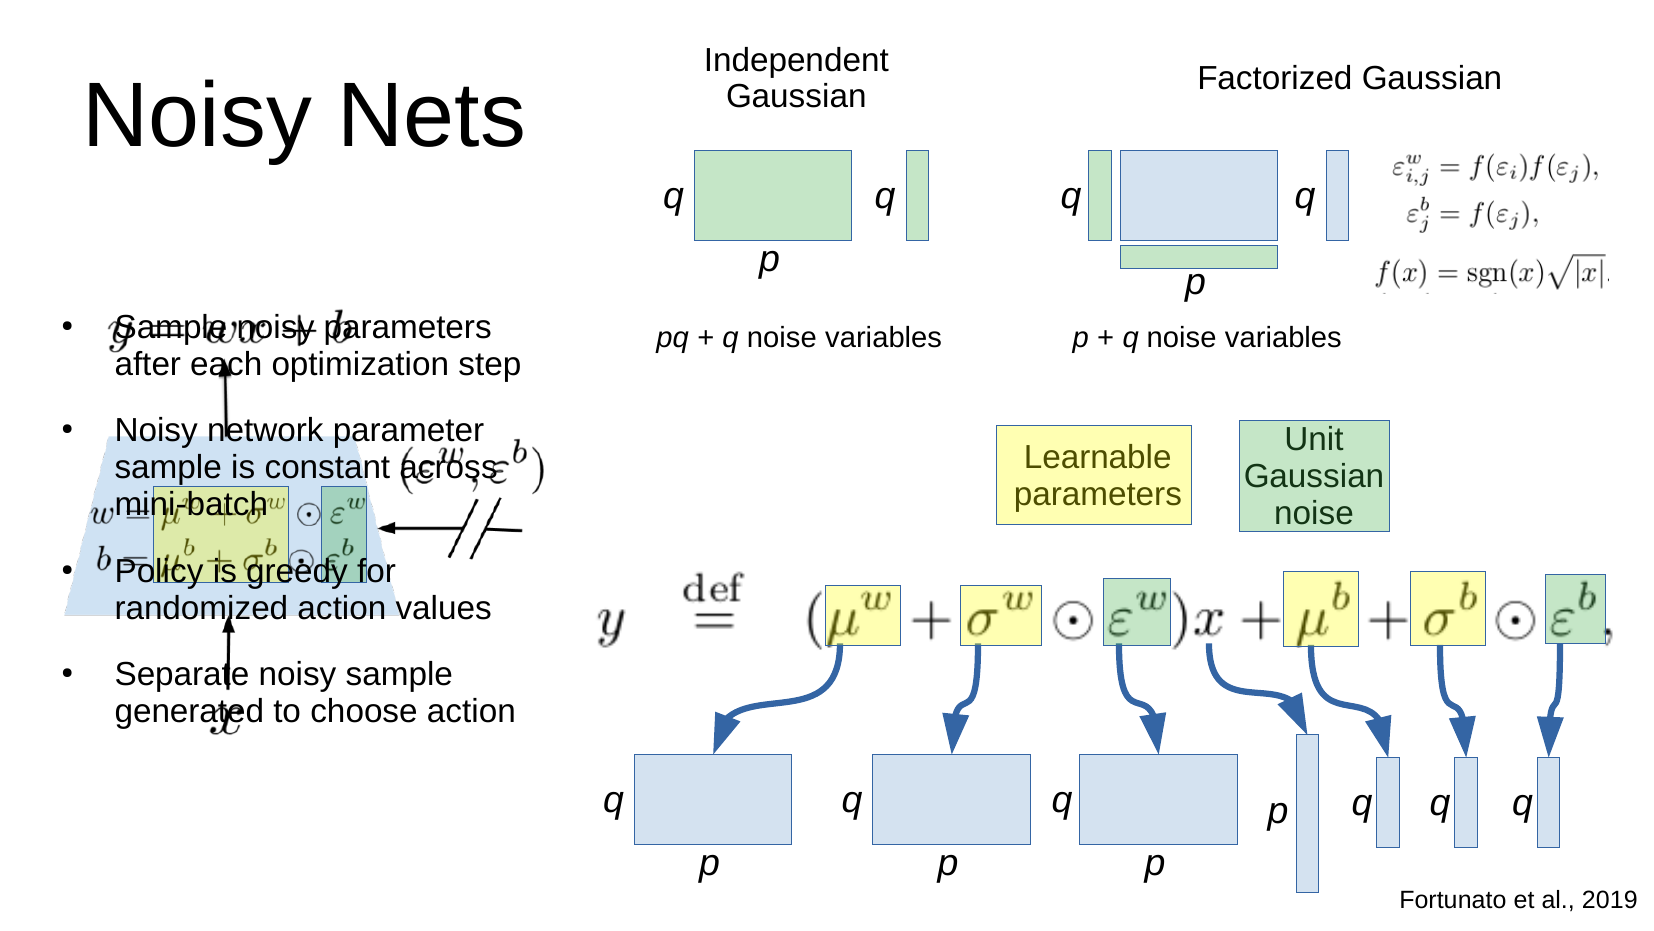

Independent Gaussian
Factorized Gaussian
# Noisy Nets
q
q
q
q
p
p
Sample noisy parameters after each optimization step
Noisy network parameter sample is constant across mini-batch
Policy is greedy for randomized action values
Separate noisy sample generated to choose action
pq + q noise variables
p + q noise variables
Unit Gaussian noise
Learnable parameters
q
q
q
q
q
q
p
p
p
p
Fortunato et al., 2019